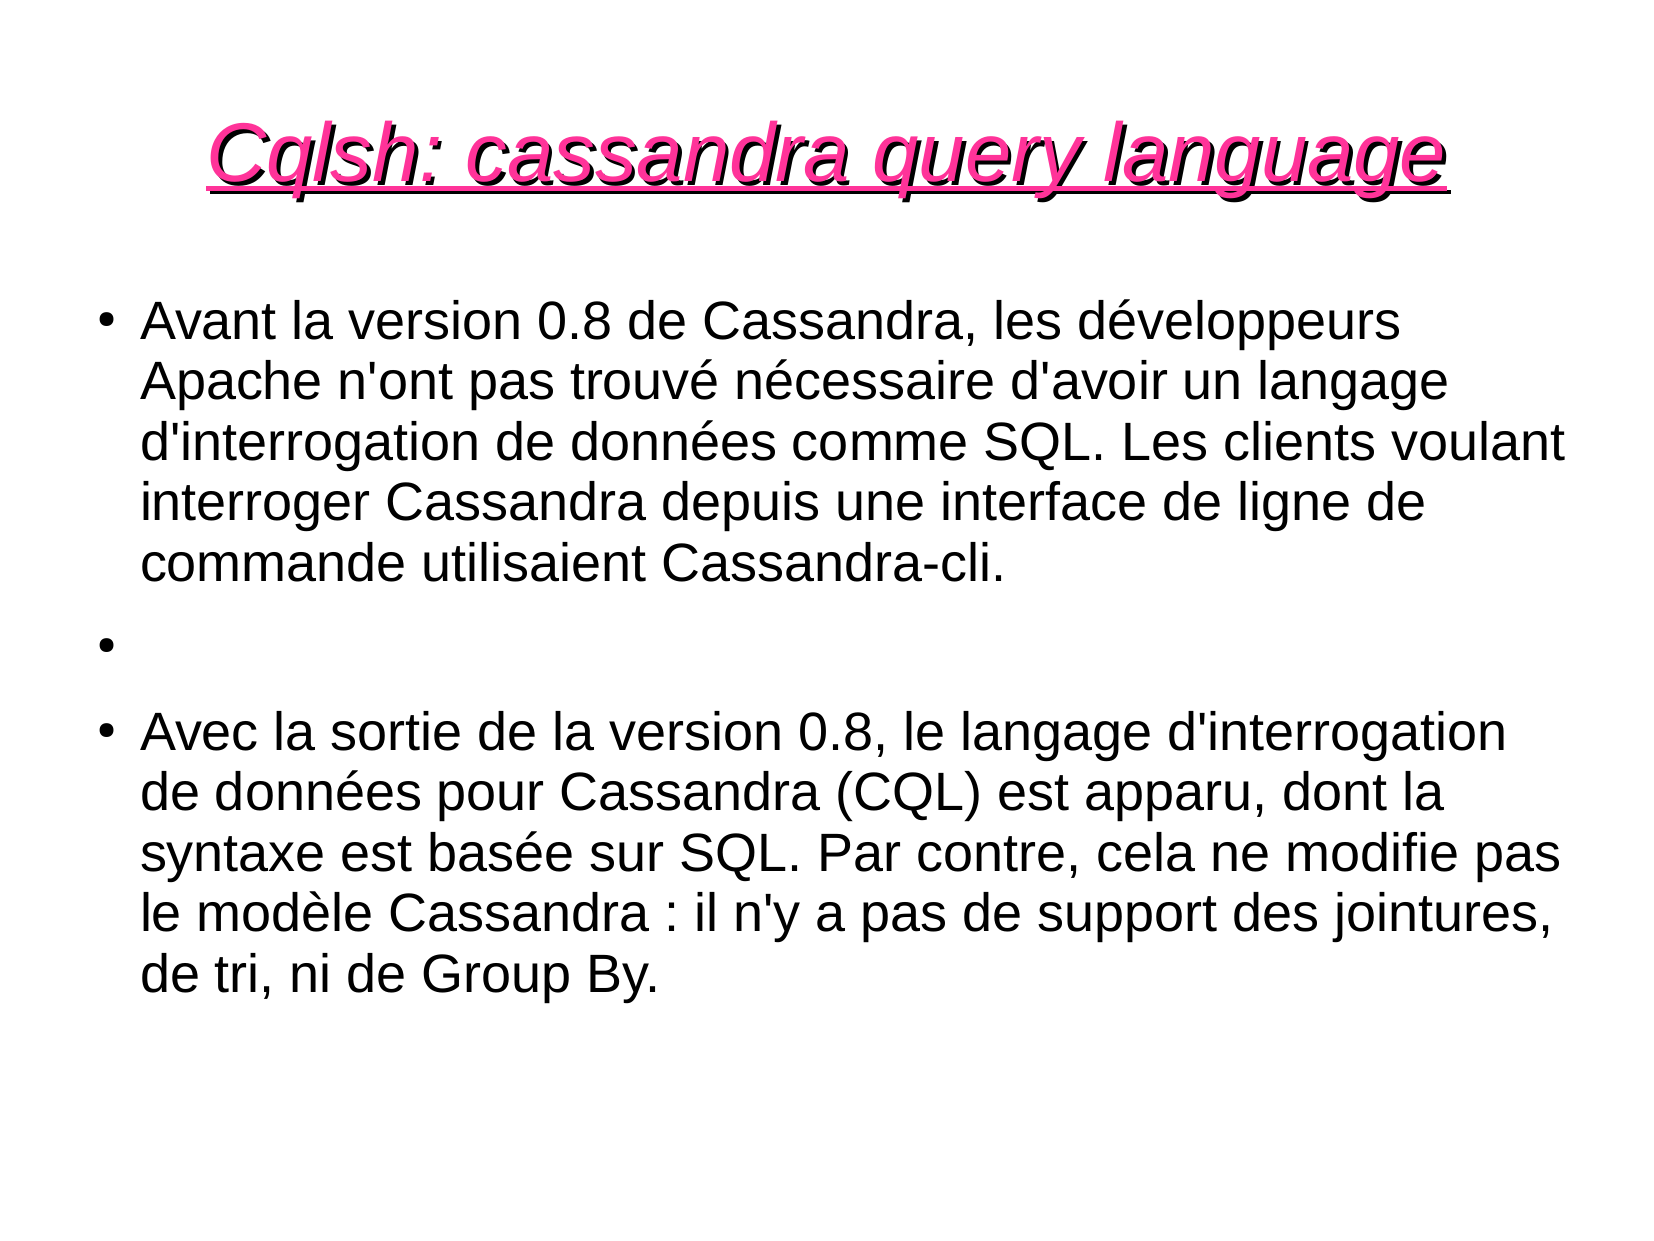

# Cqlsh: cassandra query language
Avant la version 0.8 de Cassandra, les développeurs Apache n'ont pas trouvé nécessaire d'avoir un langage d'interrogation de données comme SQL. Les clients voulant interroger Cassandra depuis une interface de ligne de commande utilisaient Cassandra-cli.
Avec la sortie de la version 0.8, le langage d'interrogation de données pour Cassandra (CQL) est apparu, dont la syntaxe est basée sur SQL. Par contre, cela ne modifie pas le modèle Cassandra : il n'y a pas de support des jointures, de tri, ni de Group By.